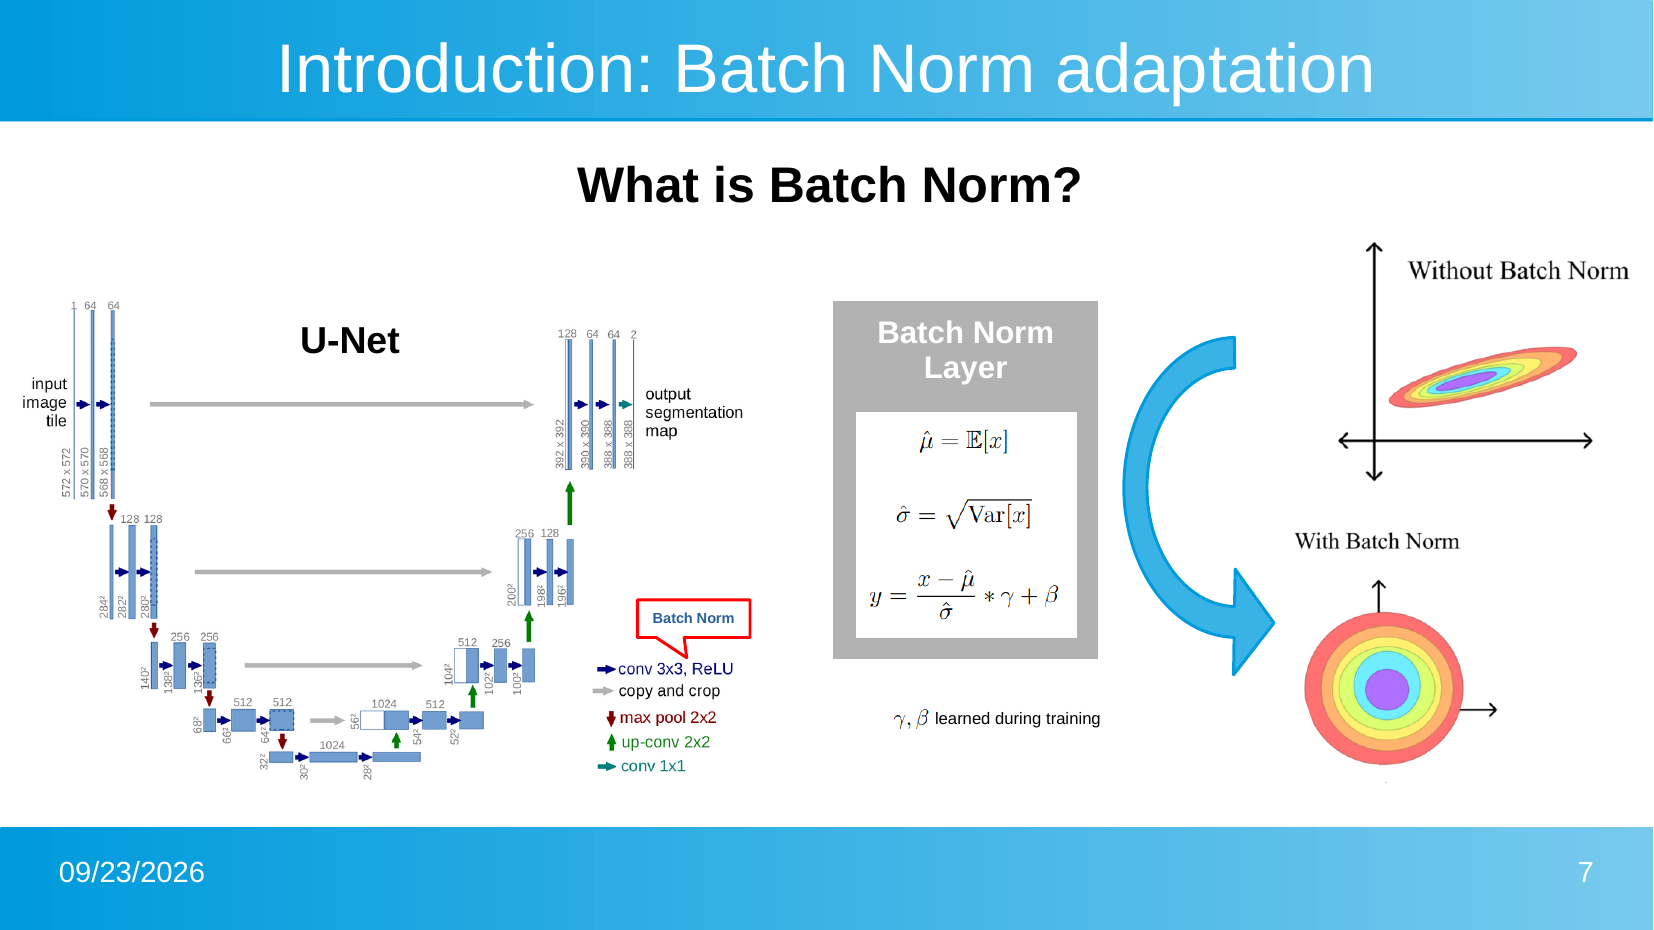

# Introduction: Batch Norm adaptation
What is Batch Norm?
Batch Norm
Layer
U-Net
Batch Norm
 learned during training
7